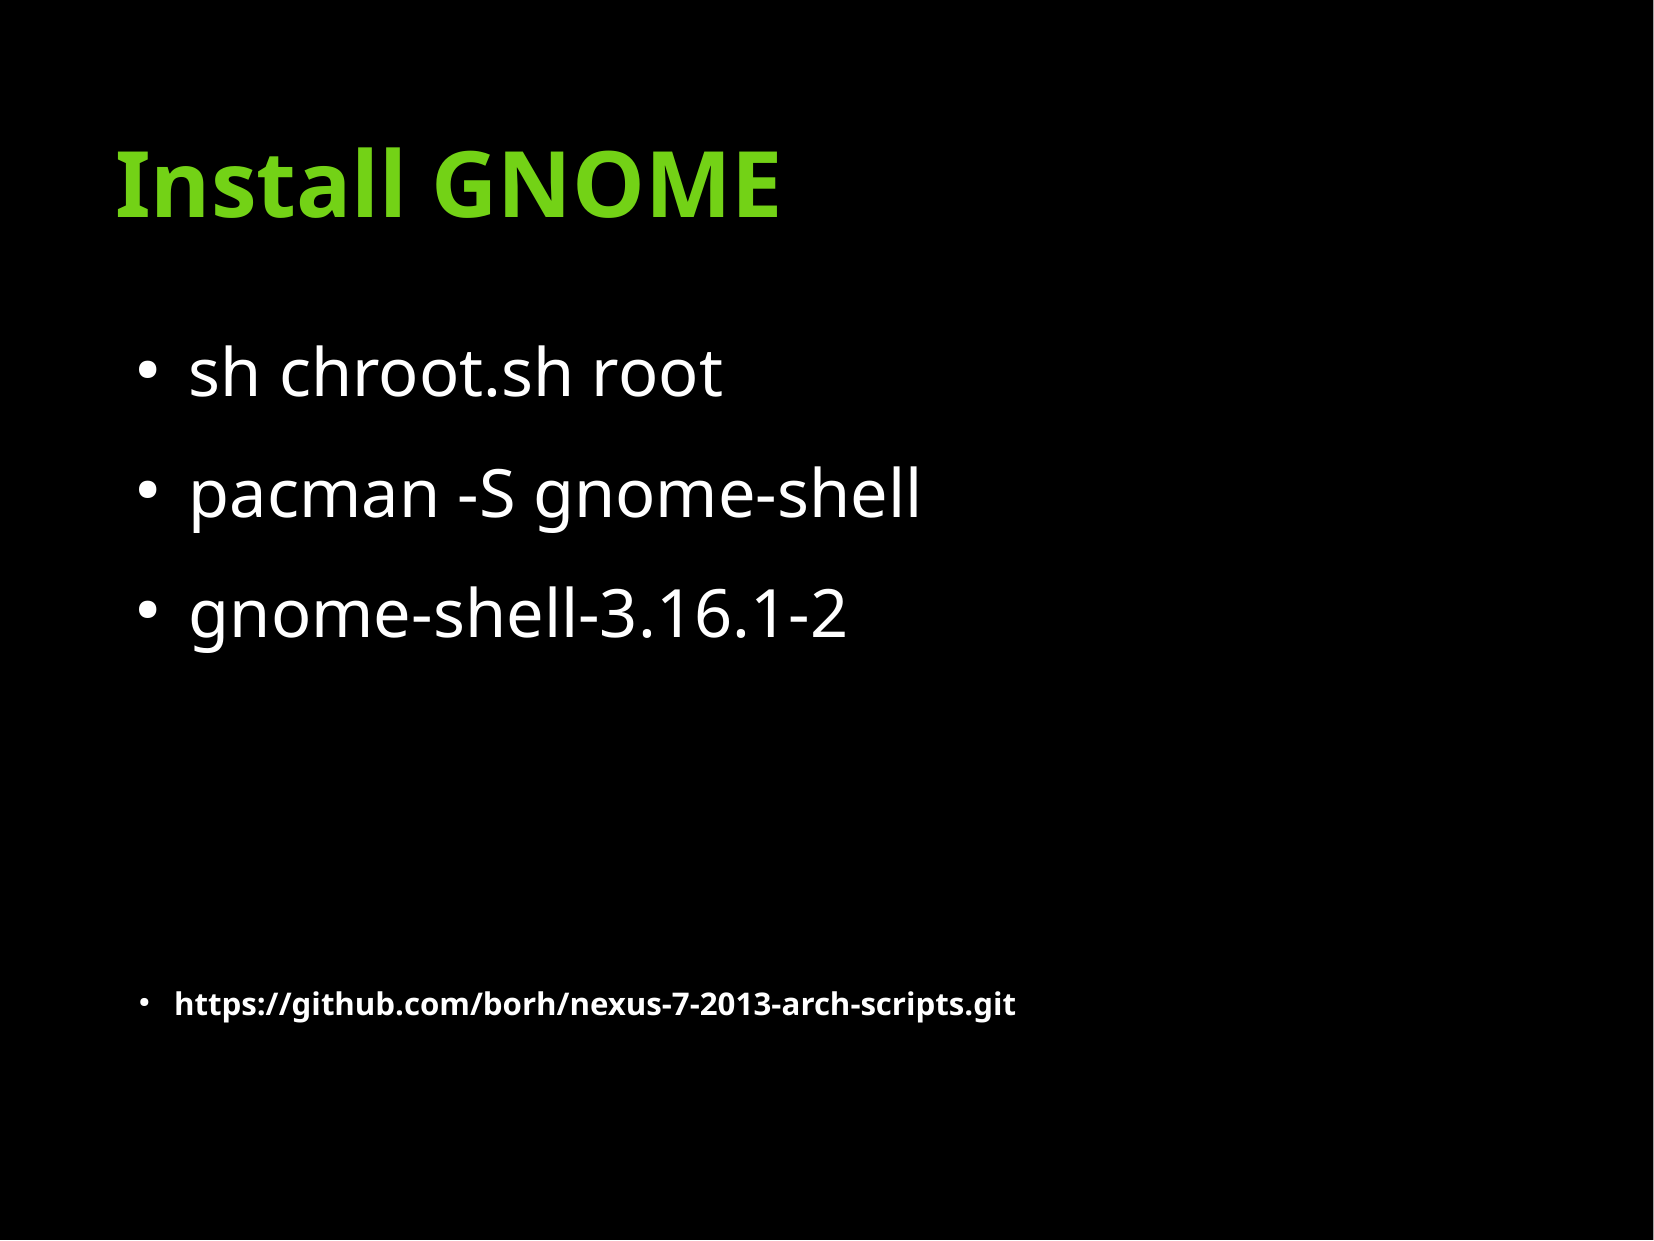

# Install GNOME
sh chroot.sh root
pacman -S gnome-shell
gnome-shell-3.16.1-2
https://github.com/borh/nexus-7-2013-arch-scripts.git